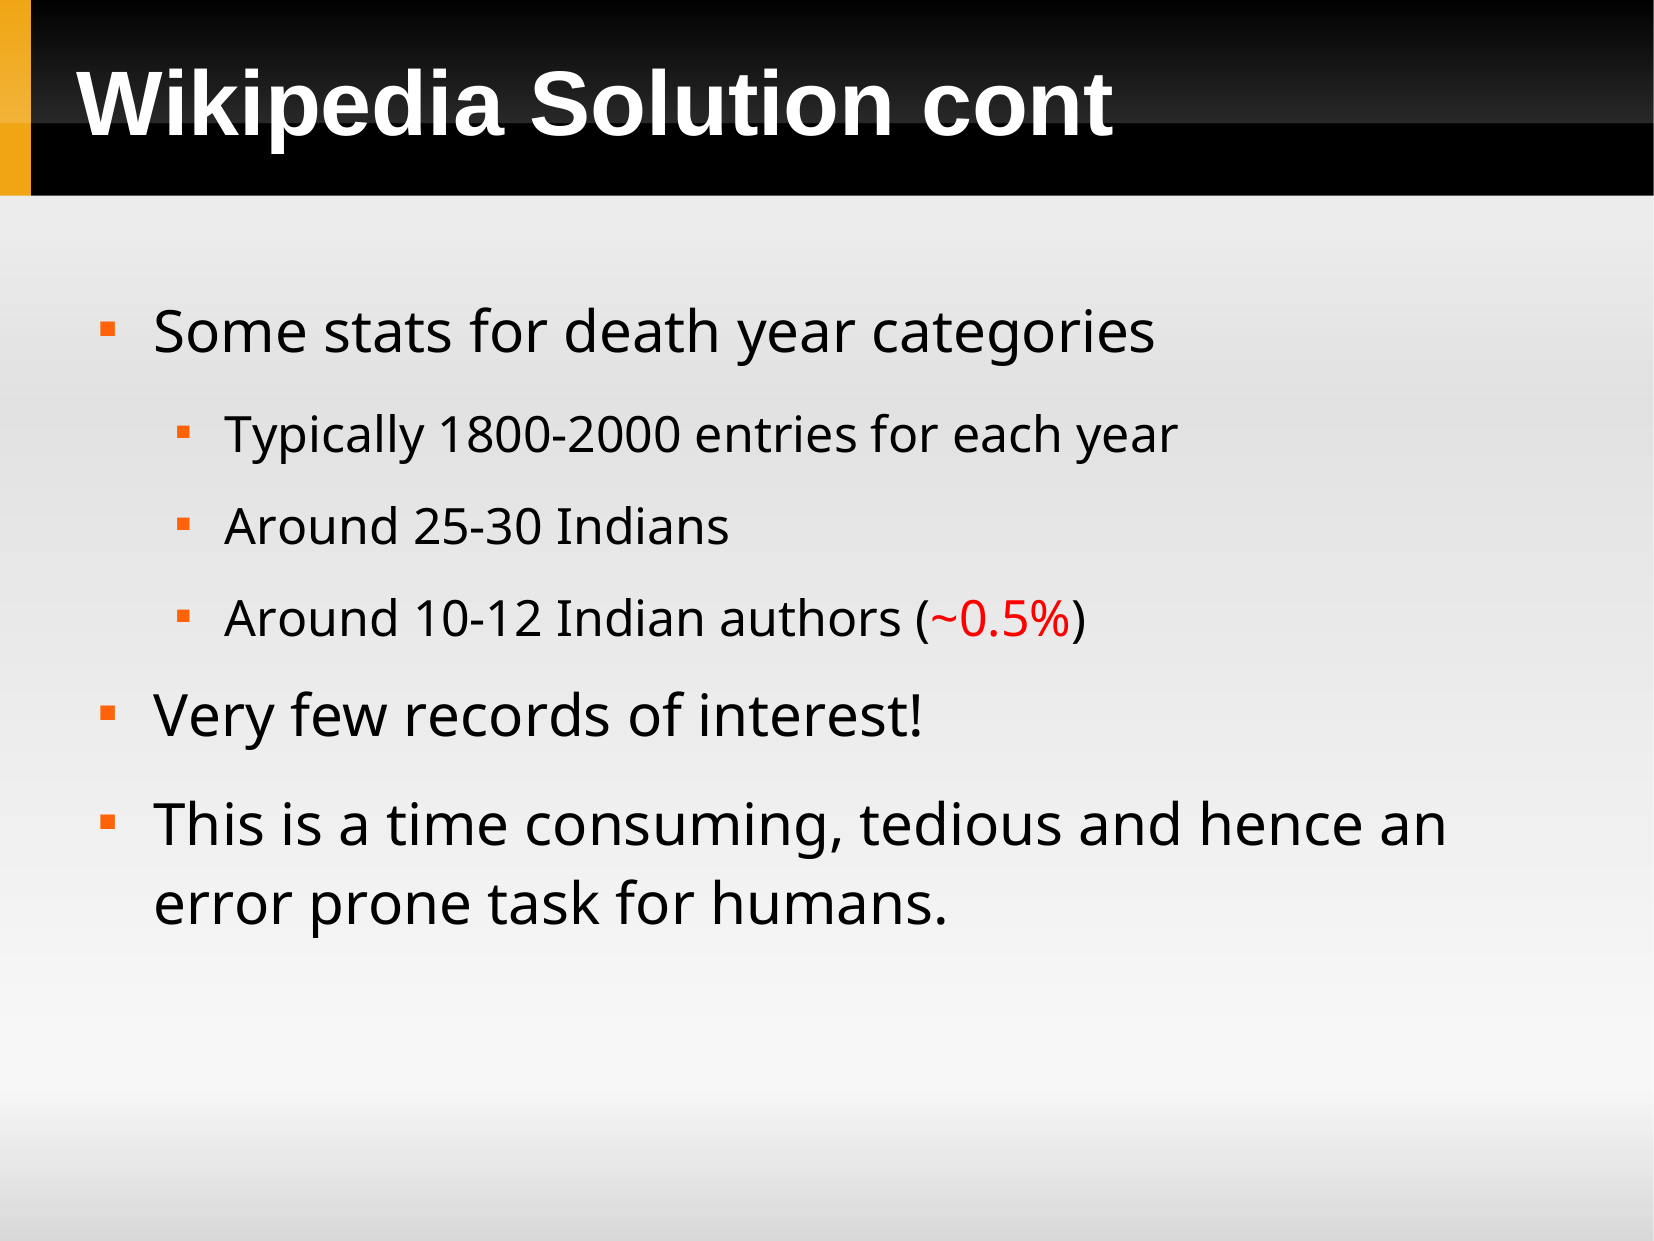

# Wikipedia Solution cont
Some stats for death year categories
Typically 1800-2000 entries for each year
Around 25-30 Indians
Around 10-12 Indian authors (~0.5%)
Very few records of interest!
This is a time consuming, tedious and hence an error prone task for humans.